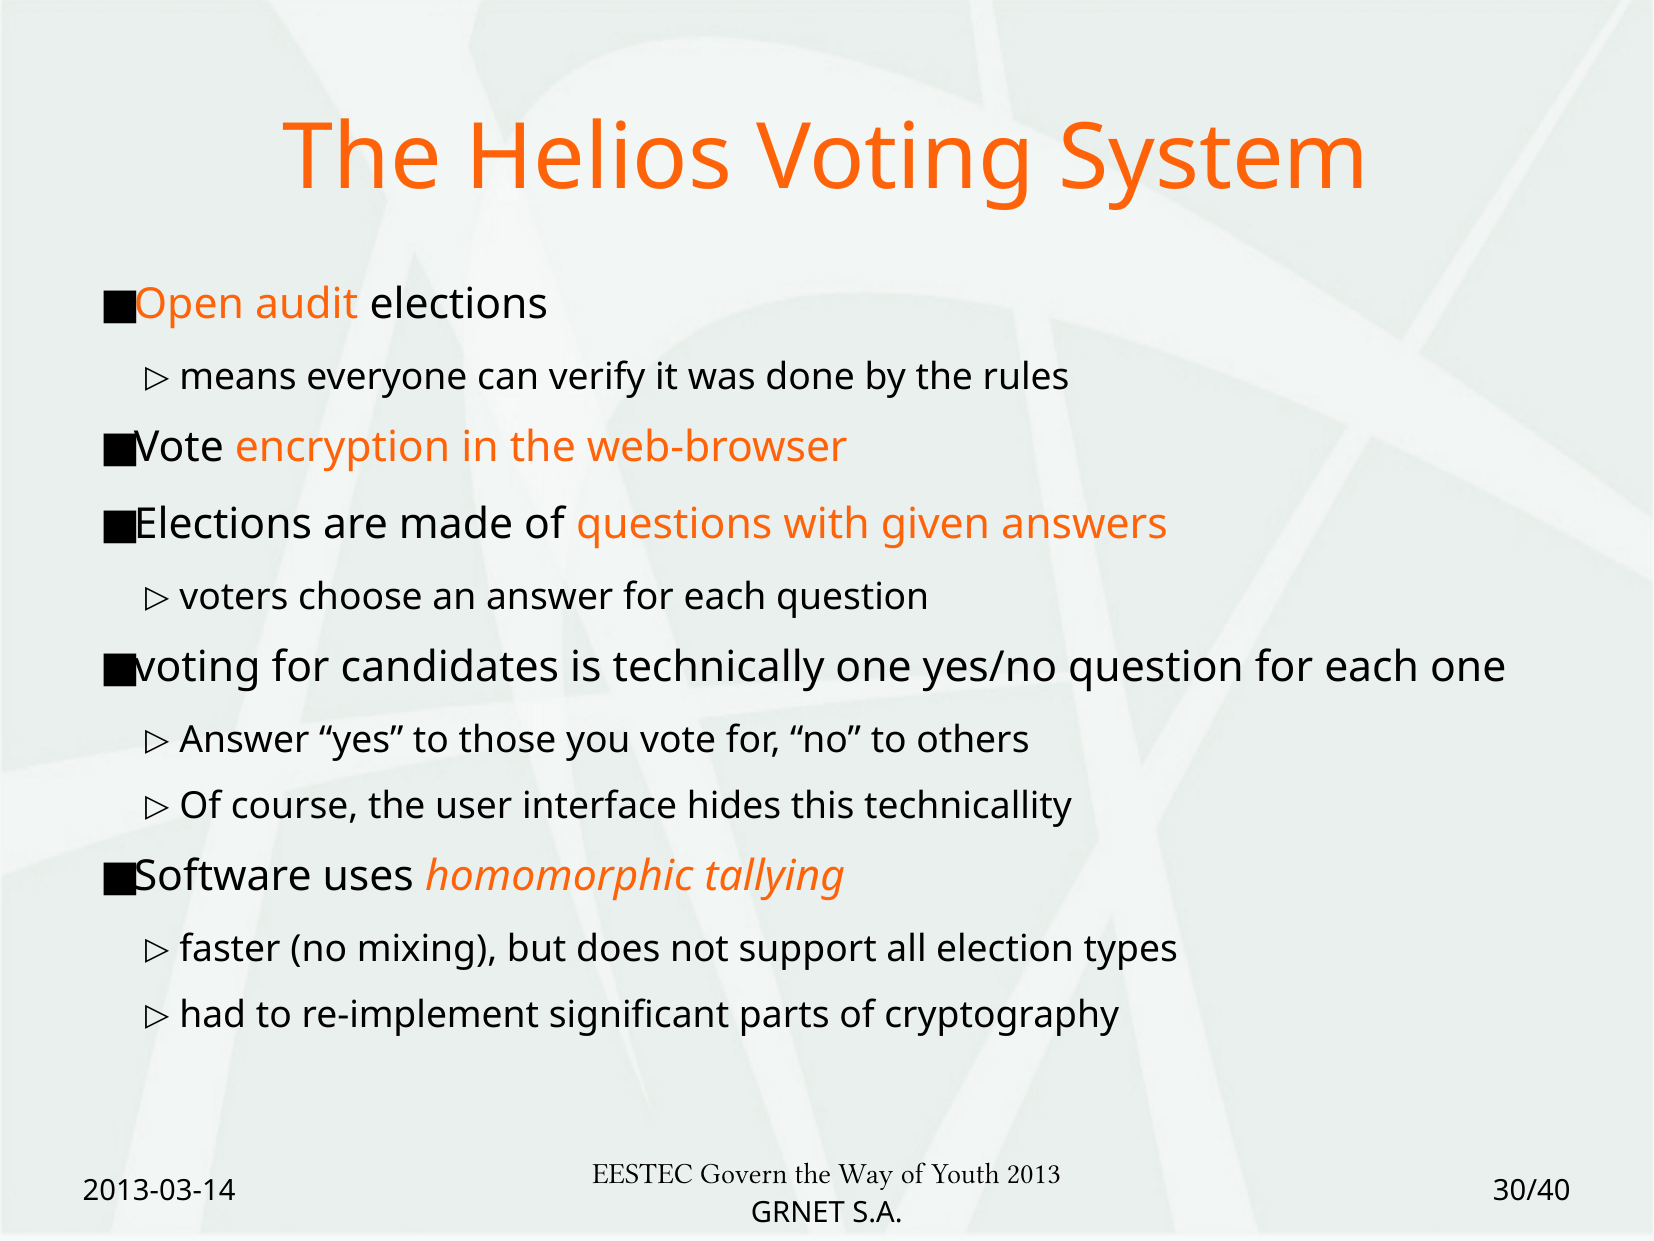

# The Helios Voting System
Open audit elections
means everyone can verify it was done by the rules
Vote encryption in the web-browser
Elections are made of questions with given answers
voters choose an answer for each question
voting for candidates is technically one yes/no question for each one
Answer “yes” to those you vote for, “no” to others
Of course, the user interface hides this technicallity
Software uses homomorphic tallying
faster (no mixing), but does not support all election types
had to re-implement significant parts of cryptography
GRNET S.A.
2013-03-14
30